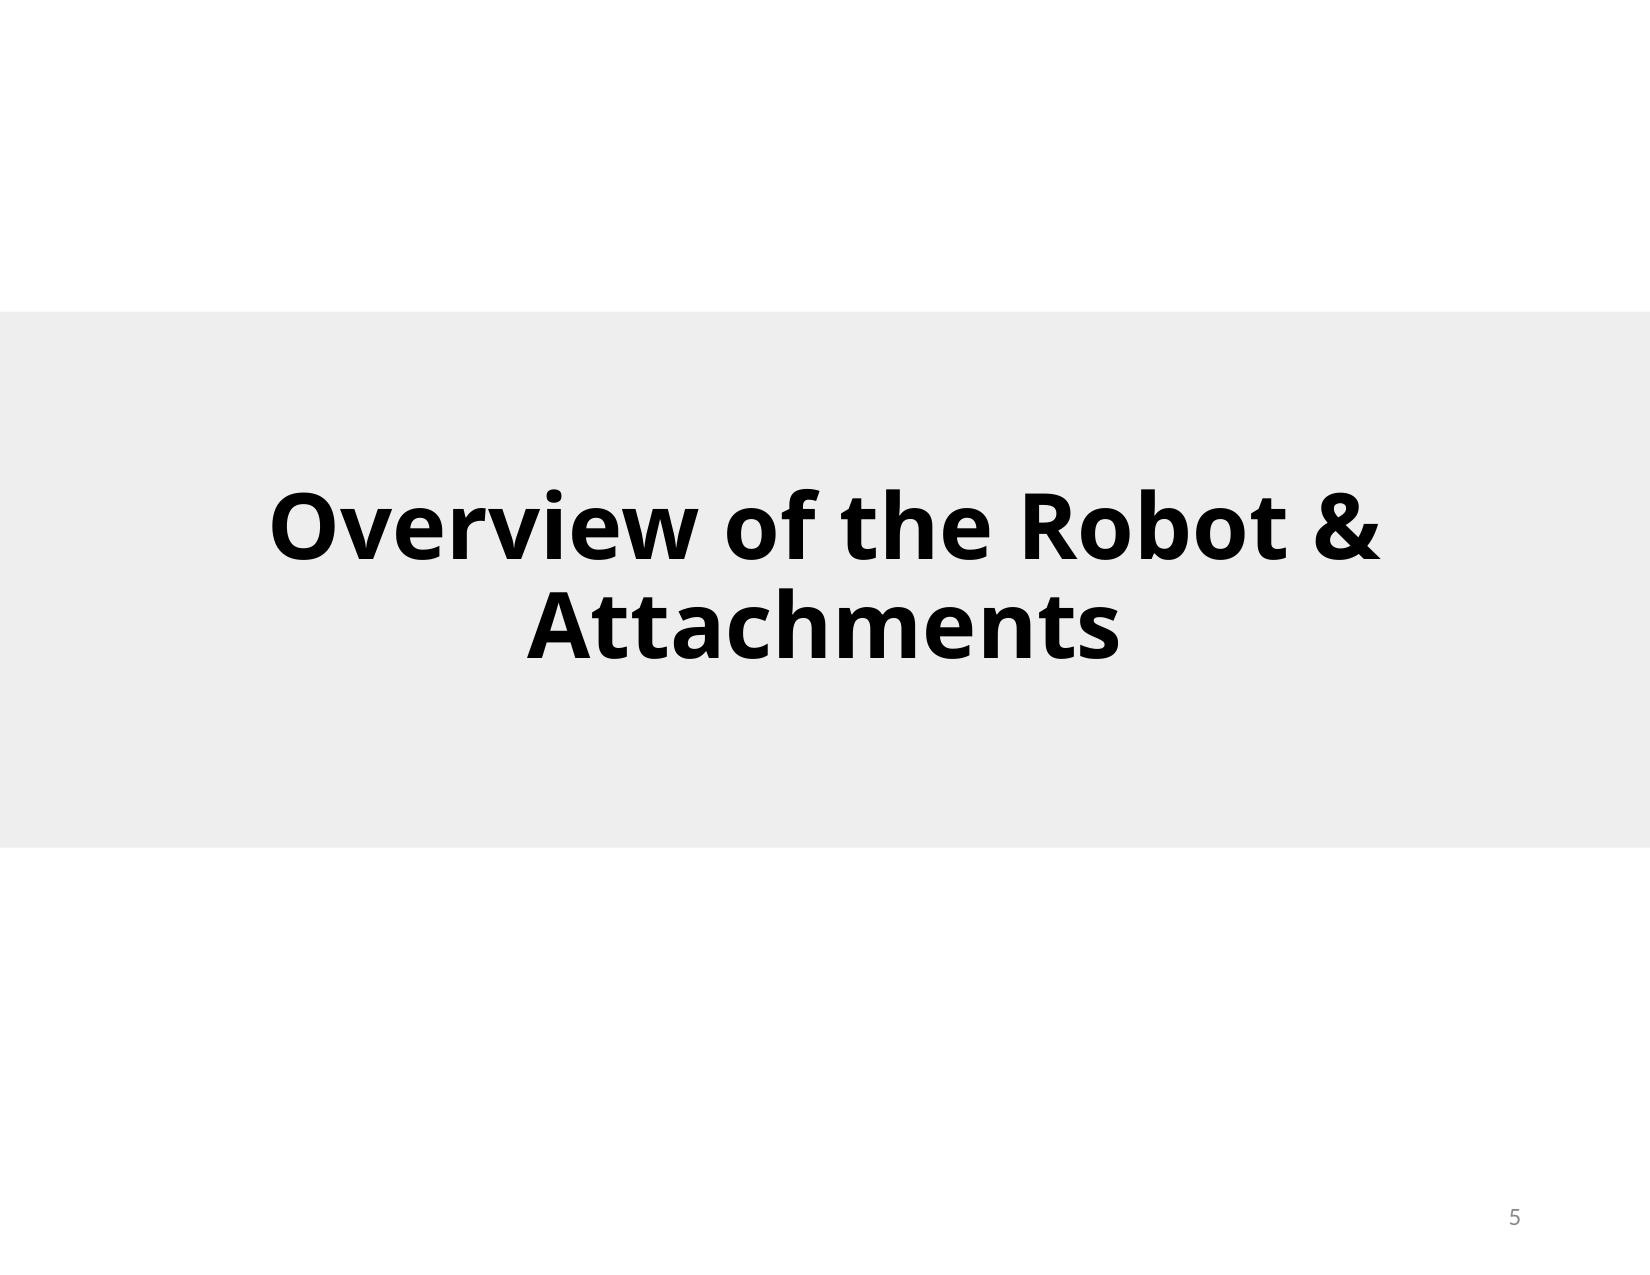

# Overview of the Robot & Attachments
5